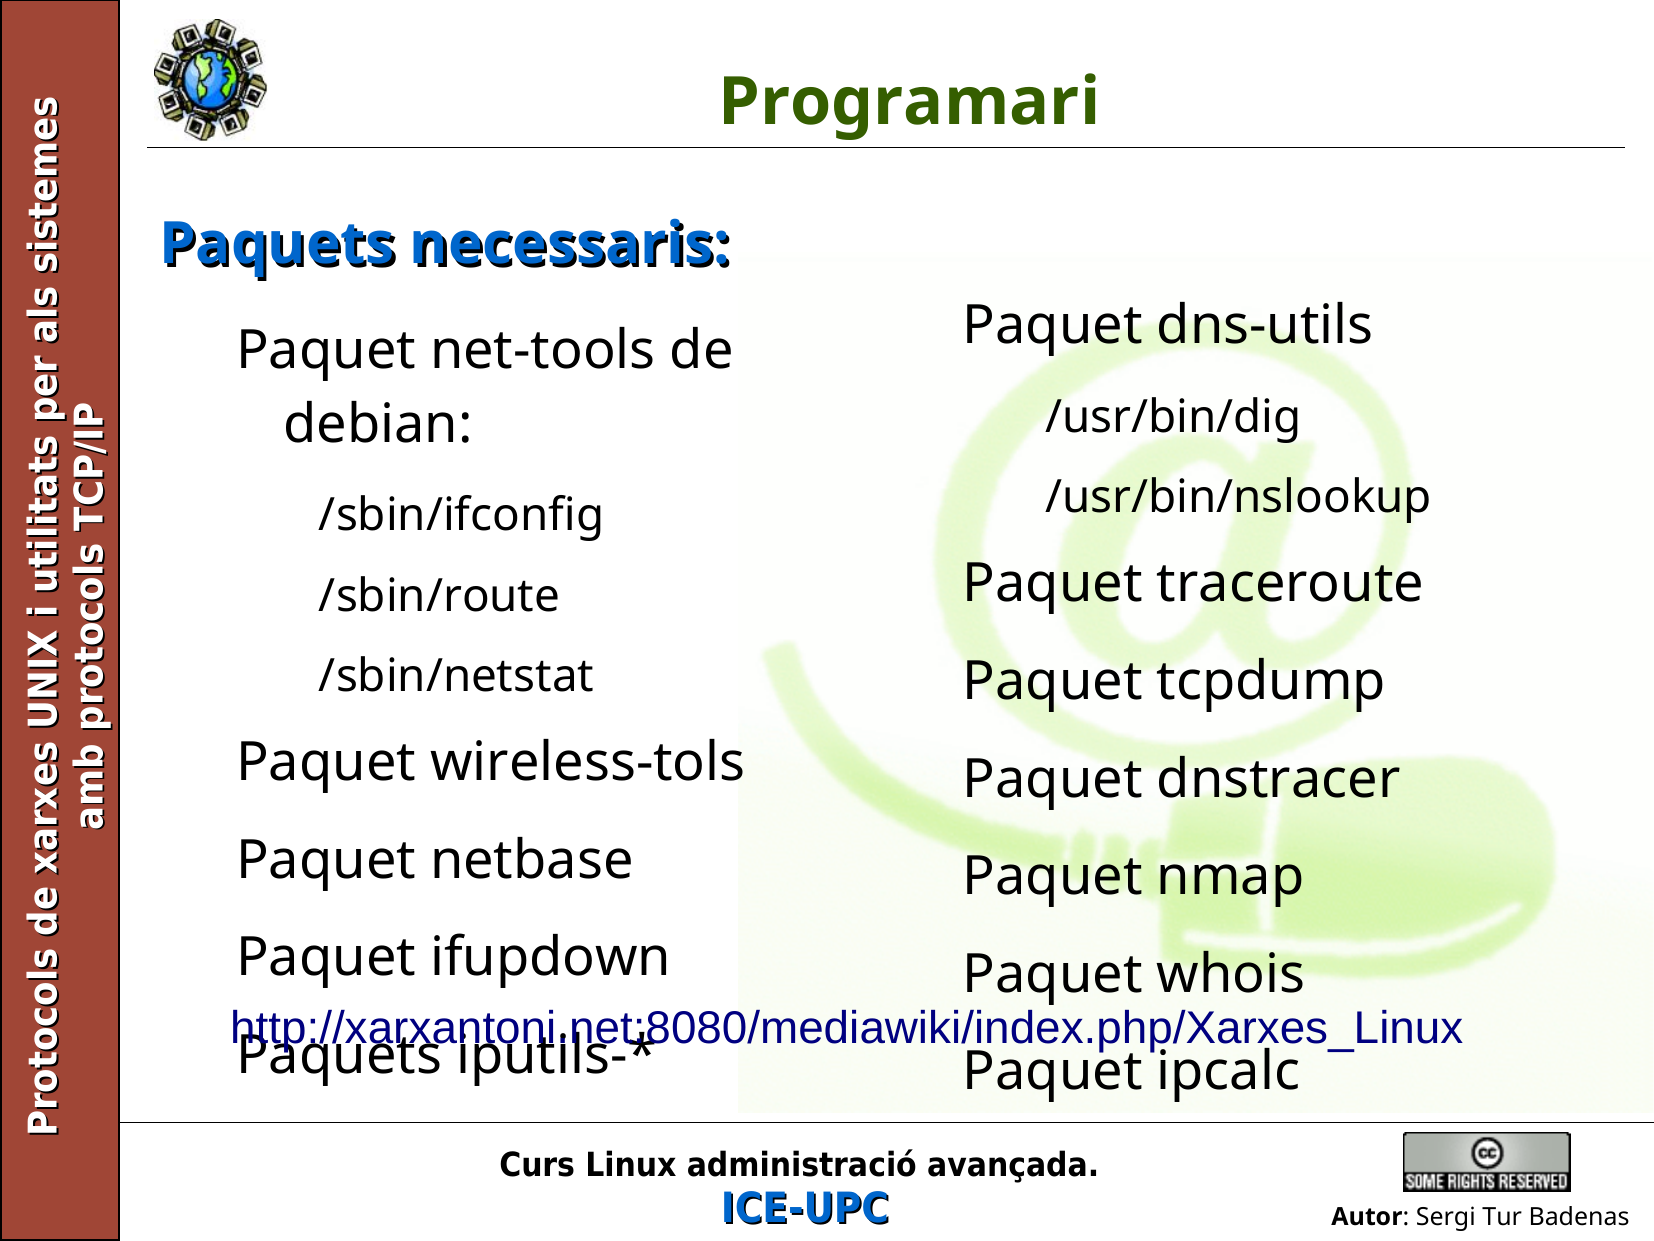

# Programari
Paquet dns-utils
/usr/bin/dig
/usr/bin/nslookup
Paquet traceroute
Paquet tcpdump
Paquet dnstracer
Paquet nmap
Paquet whois
Paquet ipcalc
Paquets necessaris:
Paquet net-tools de debian:
/sbin/ifconfig
/sbin/route
/sbin/netstat
Paquet wireless-tols
Paquet netbase
Paquet ifupdown
Paquets iputils-*
 http://xarxantoni.net:8080/mediawiki/index.php/Xarxes_Linux